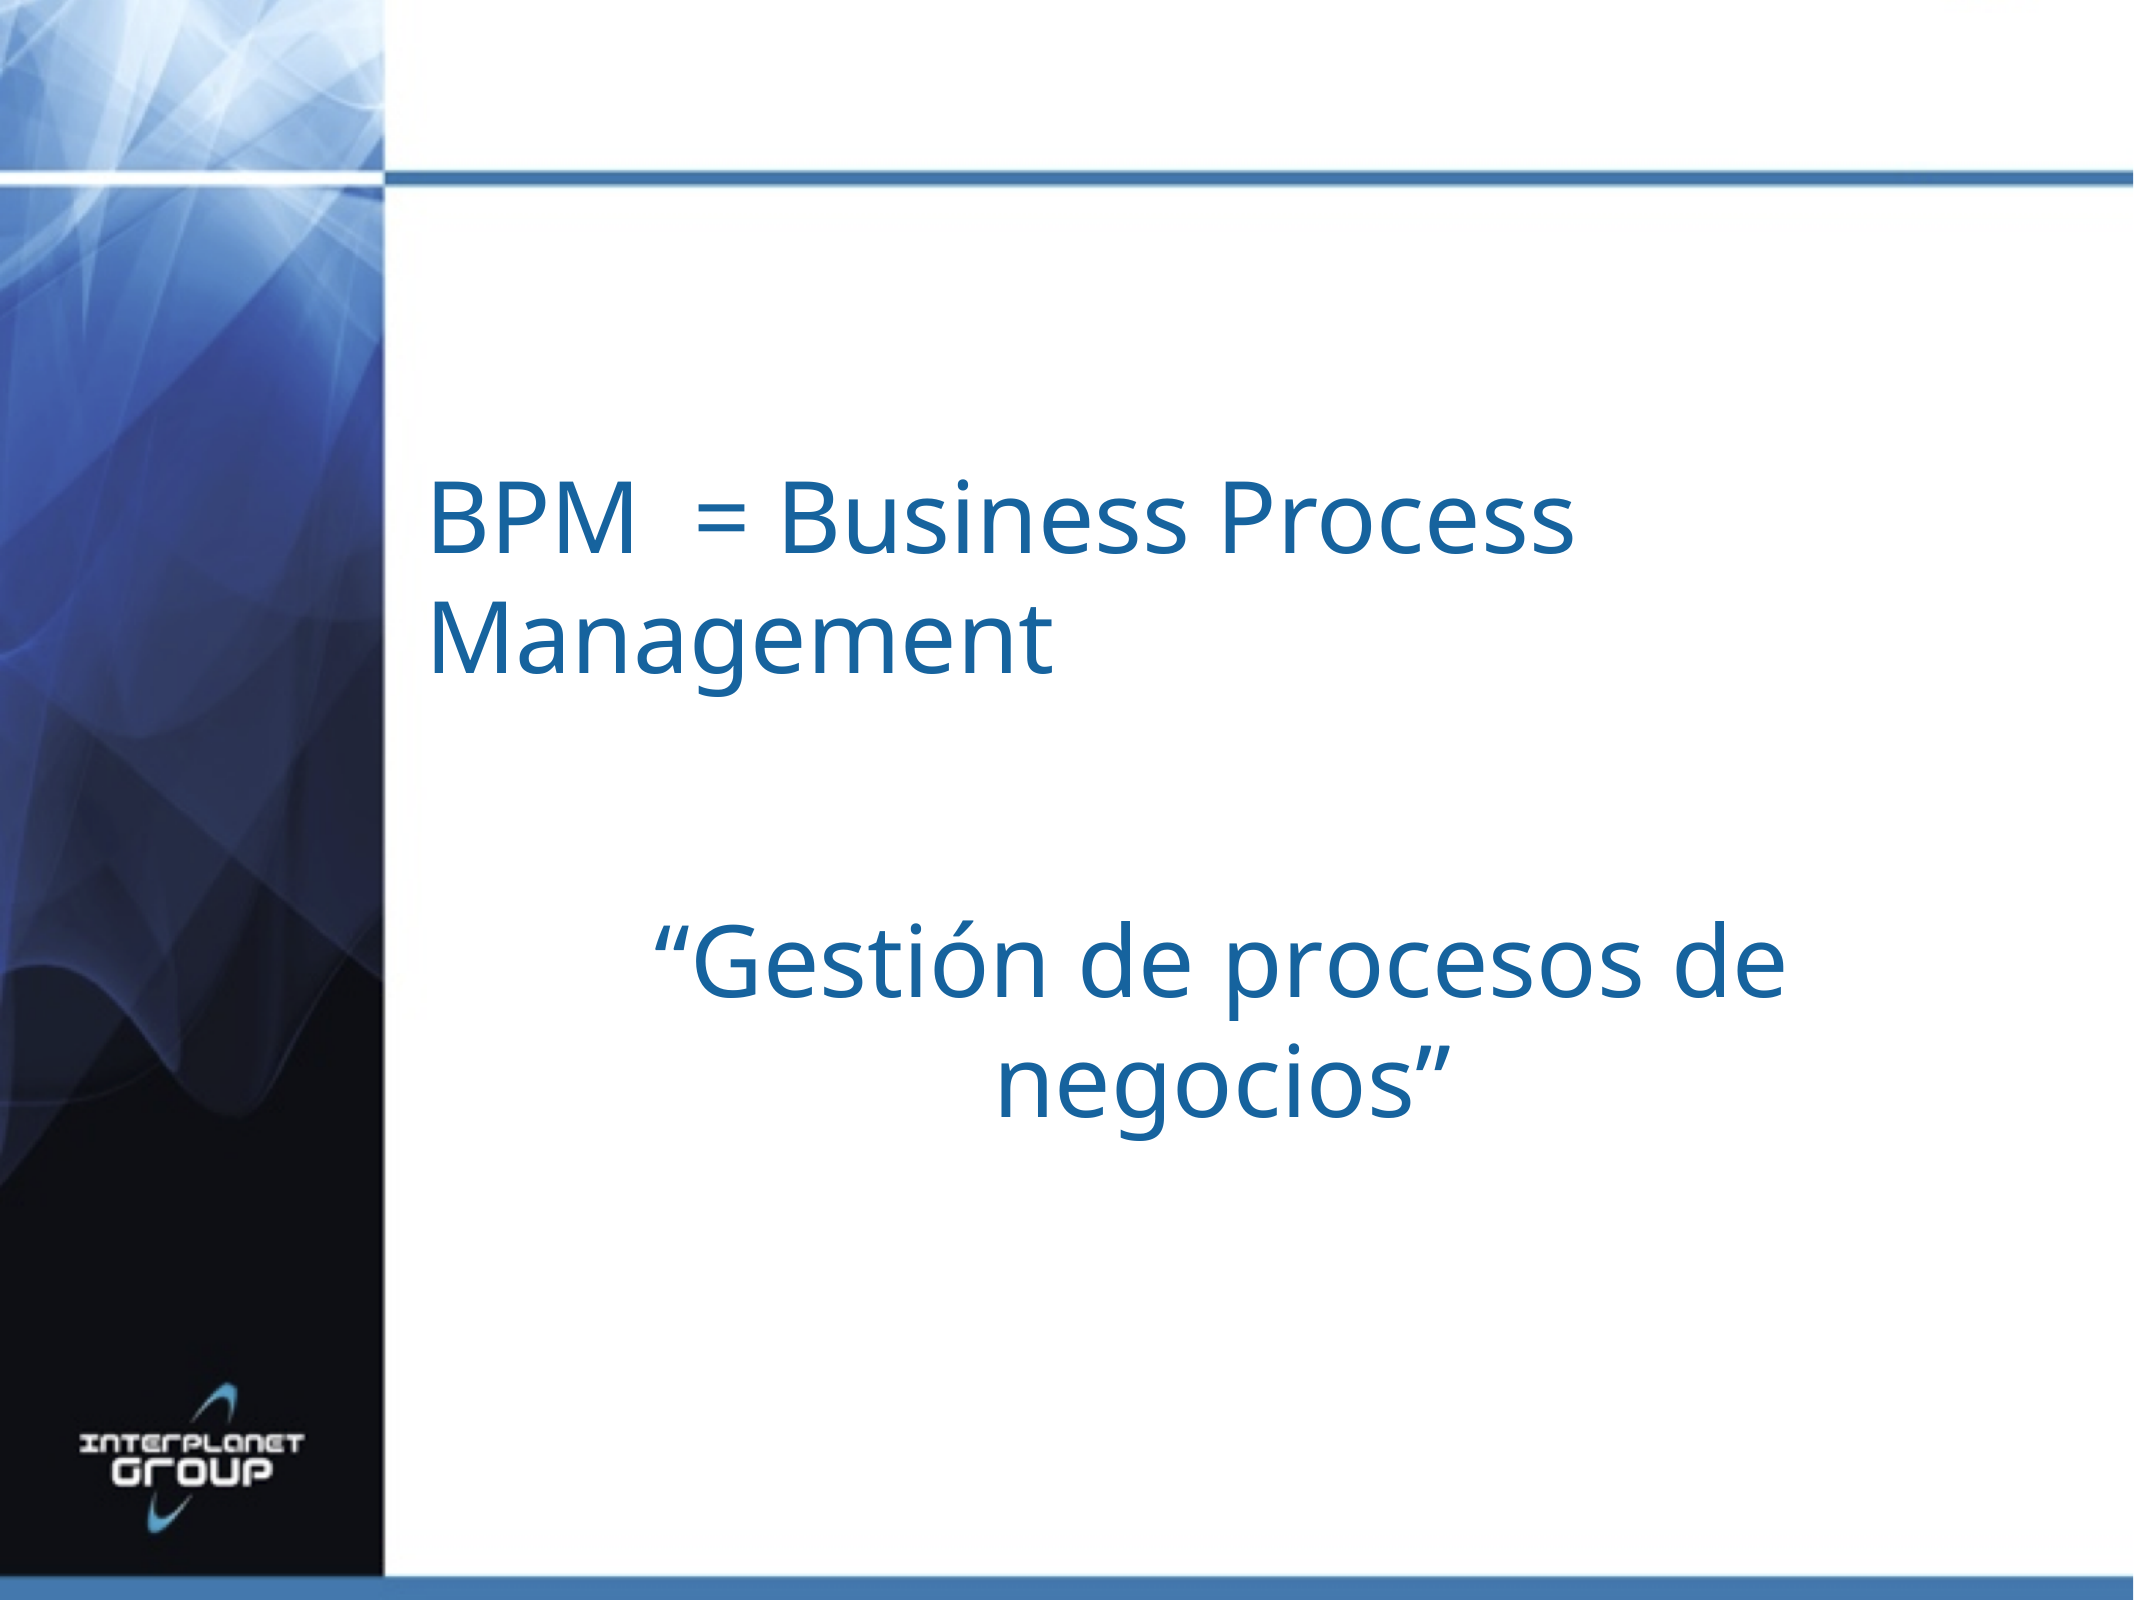

#
BPM = Business Process Management
“Gestión de procesos de negocios”